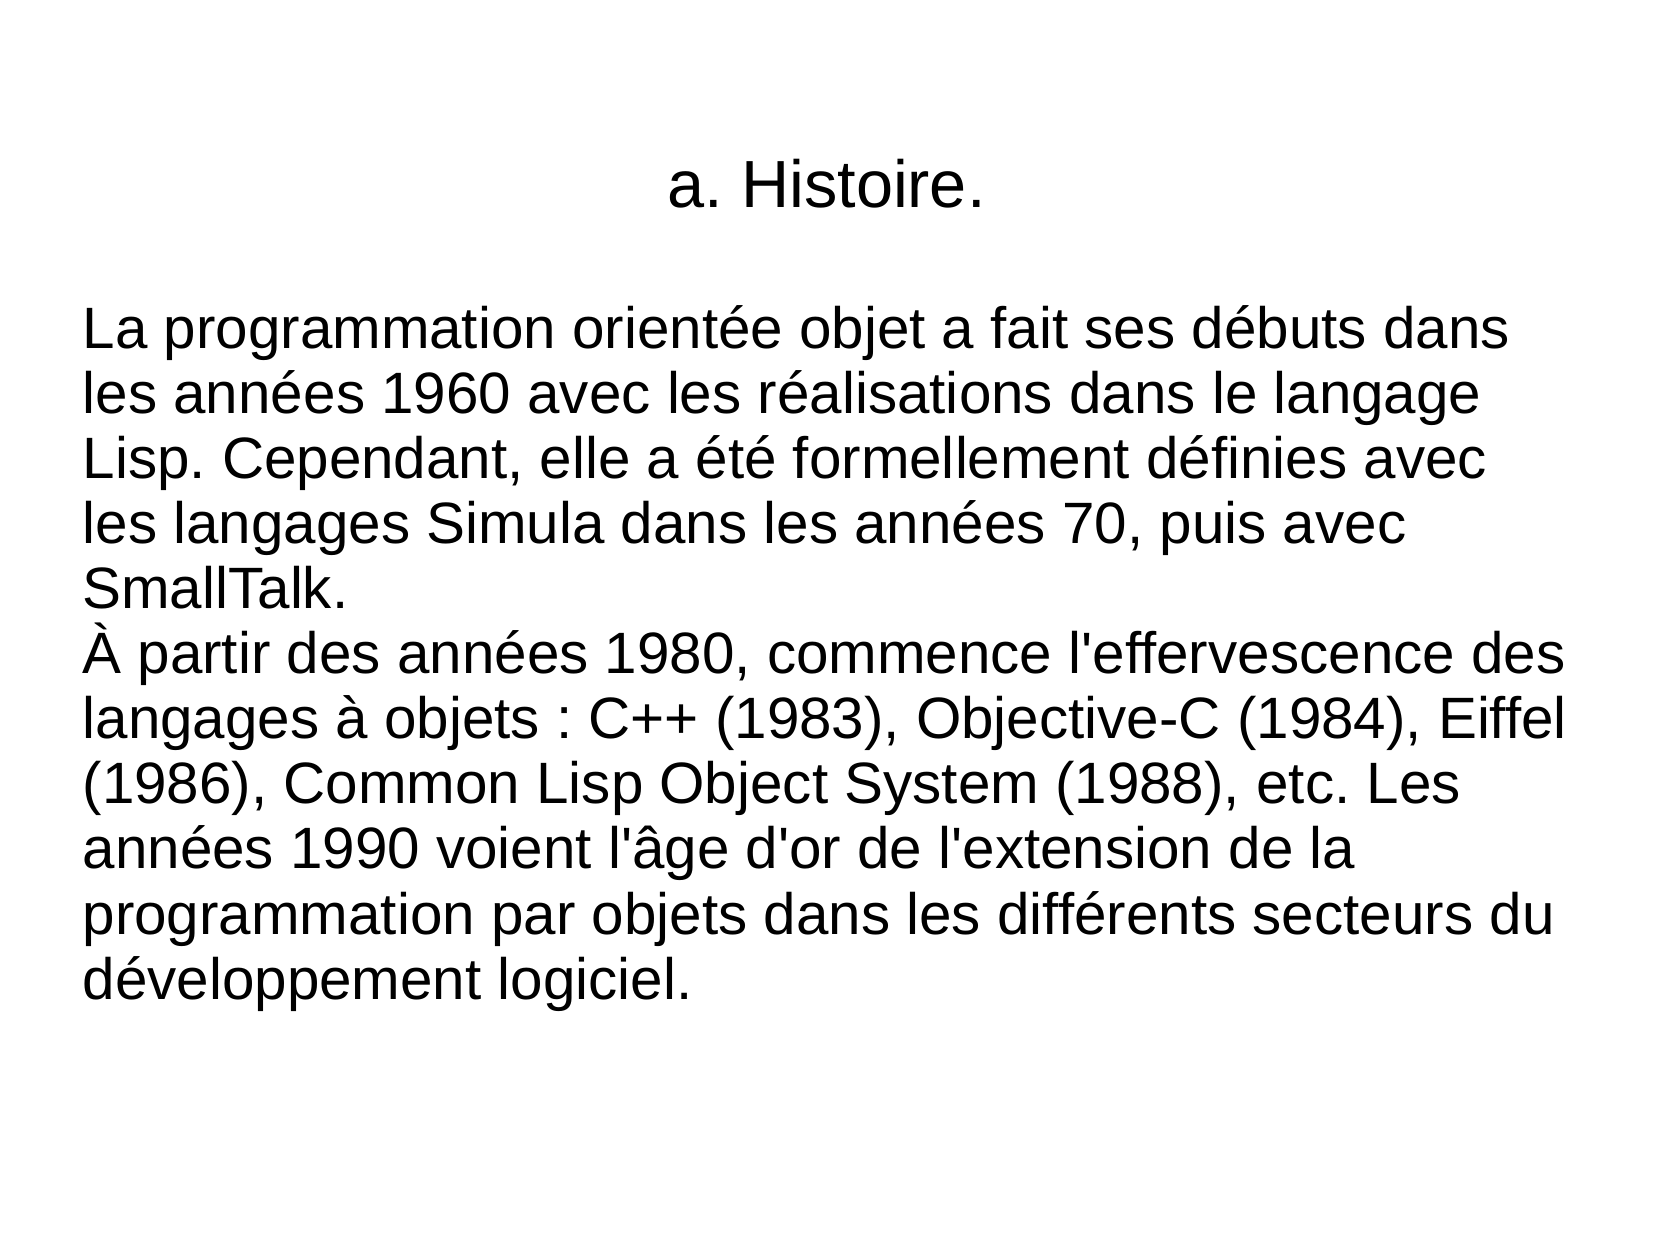

# a. Histoire.
La programmation orientée objet a fait ses débuts dans les années 1960 avec les réalisations dans le langage Lisp. Cependant, elle a été formellement définies avec les langages Simula dans les années 70, puis avec SmallTalk.
À partir des années 1980, commence l'effervescence des langages à objets : C++ (1983), Objective-C (1984), Eiffel (1986), Common Lisp Object System (1988), etc. Les années 1990 voient l'âge d'or de l'extension de la programmation par objets dans les différents secteurs du développement logiciel.